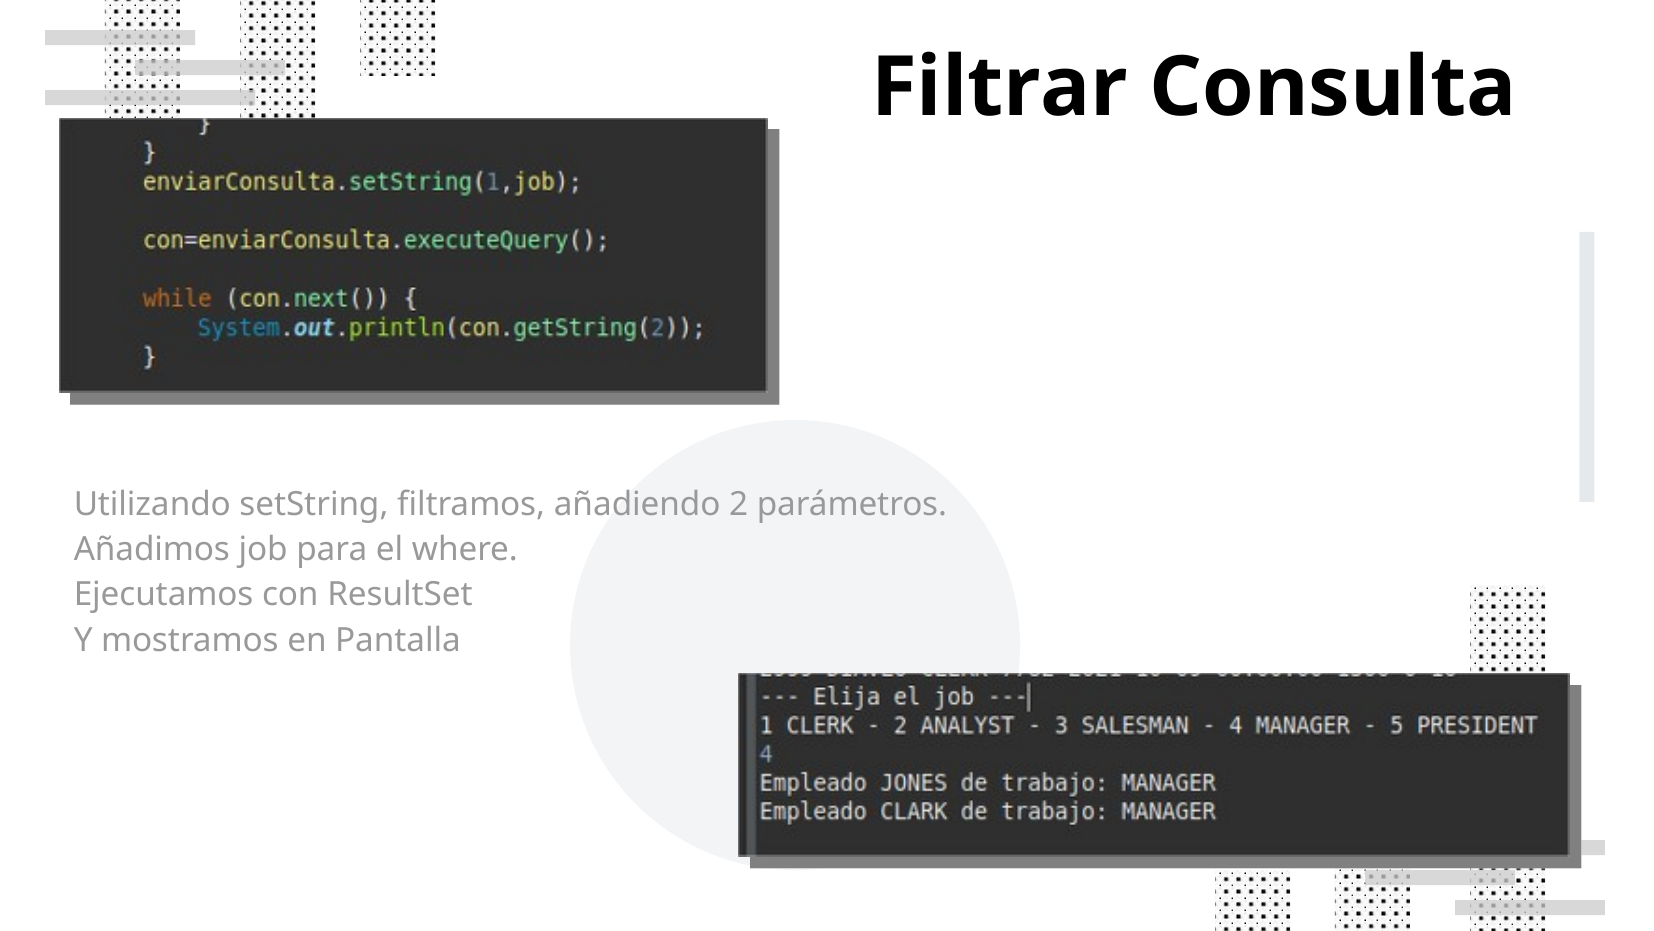

Filtrar Consulta
Utilizando setString, filtramos, añadiendo 2 parámetros.
Añadimos job para el where.
Ejecutamos con ResultSet
Y mostramos en Pantalla